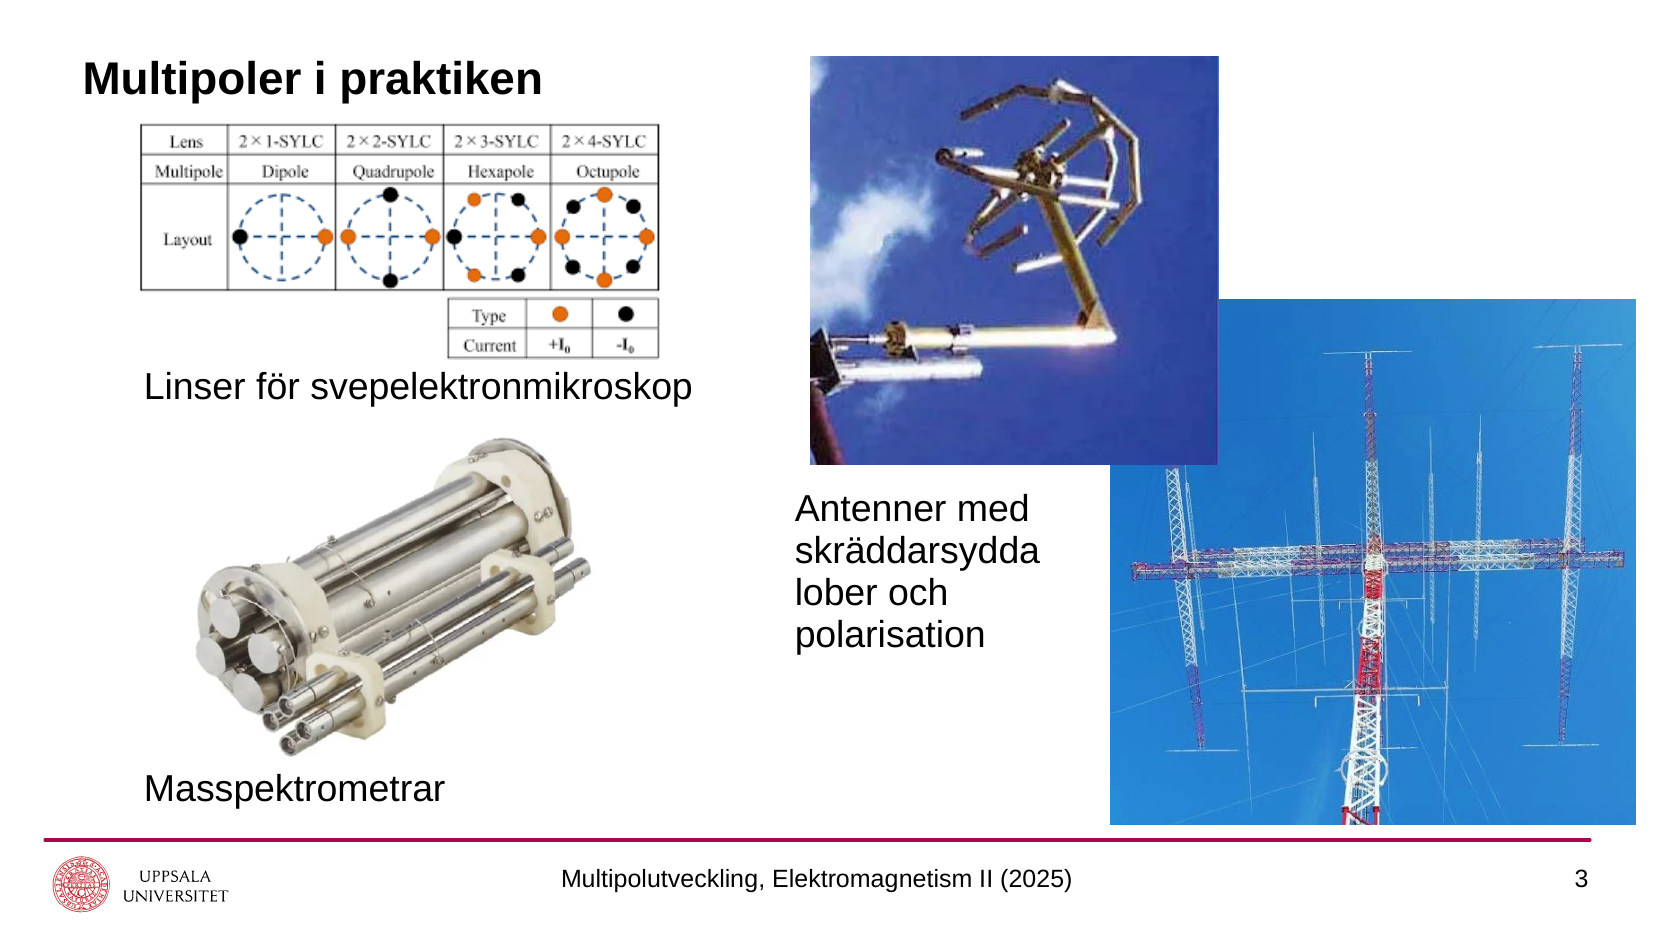

# Multipoler i praktiken
Linser för svepelektronmikroskop
Antenner med skräddarsydda lober och polarisation
Masspektrometrar
3
Multipolutveckling, Elektromagnetism II (2025)